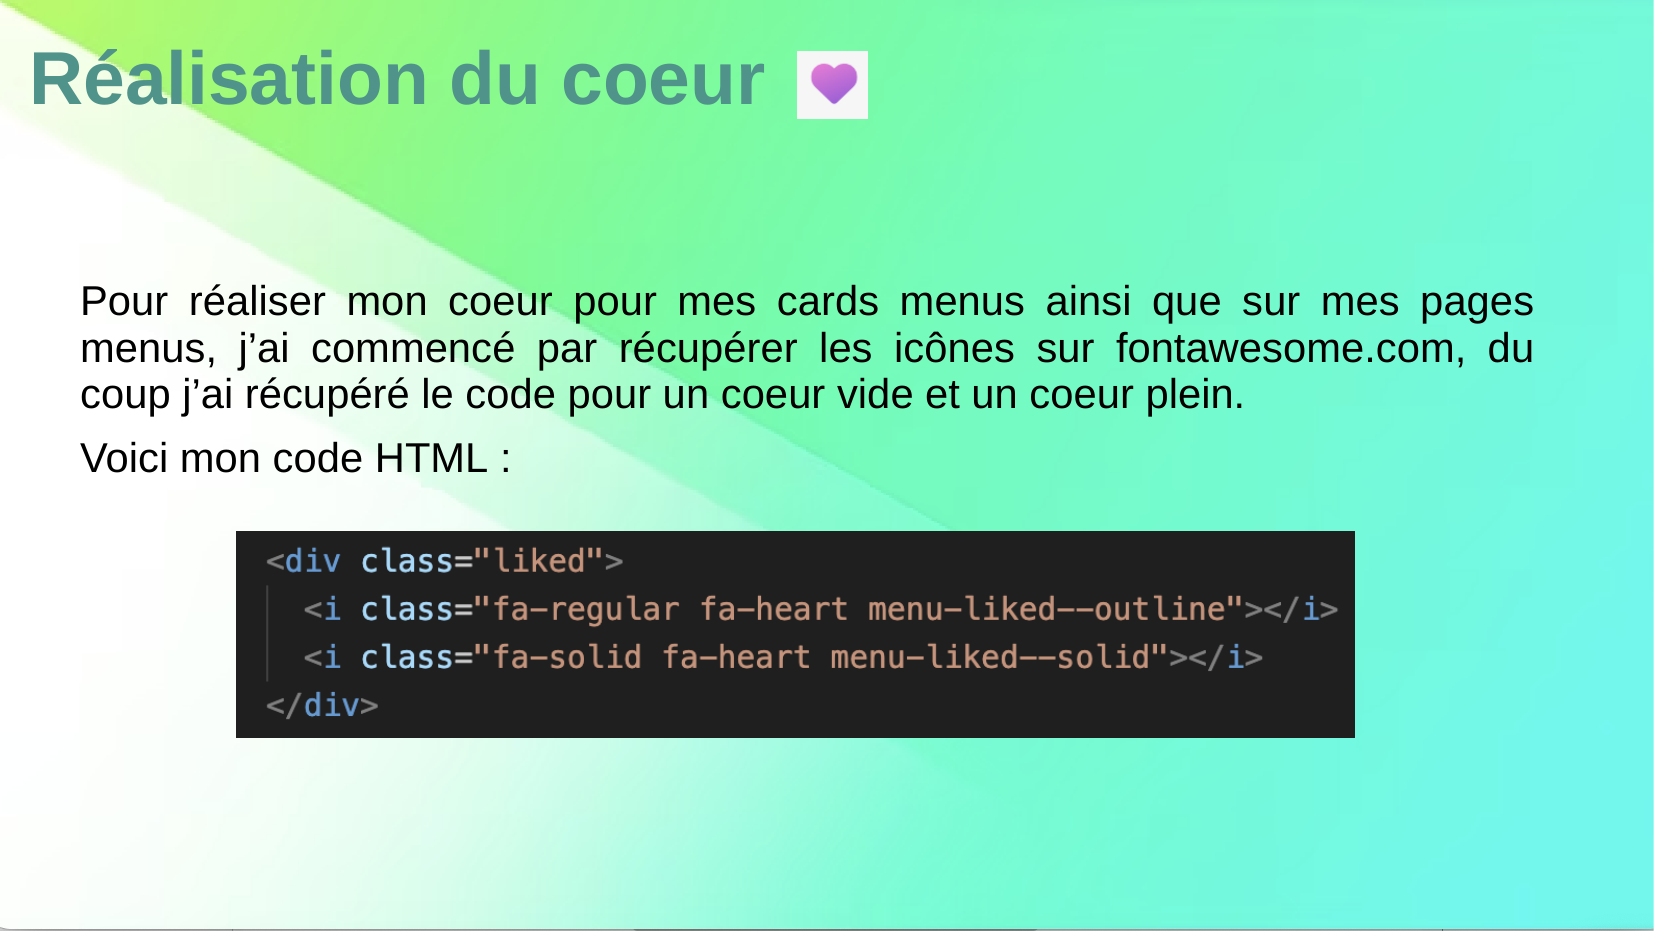

# Réalisation du coeur
Pour réaliser mon coeur pour mes cards menus ainsi que sur mes pages menus, j’ai commencé par récupérer les icônes sur fontawesome.com, du coup j’ai récupéré le code pour un coeur vide et un coeur plein.
Voici mon code HTML :
7